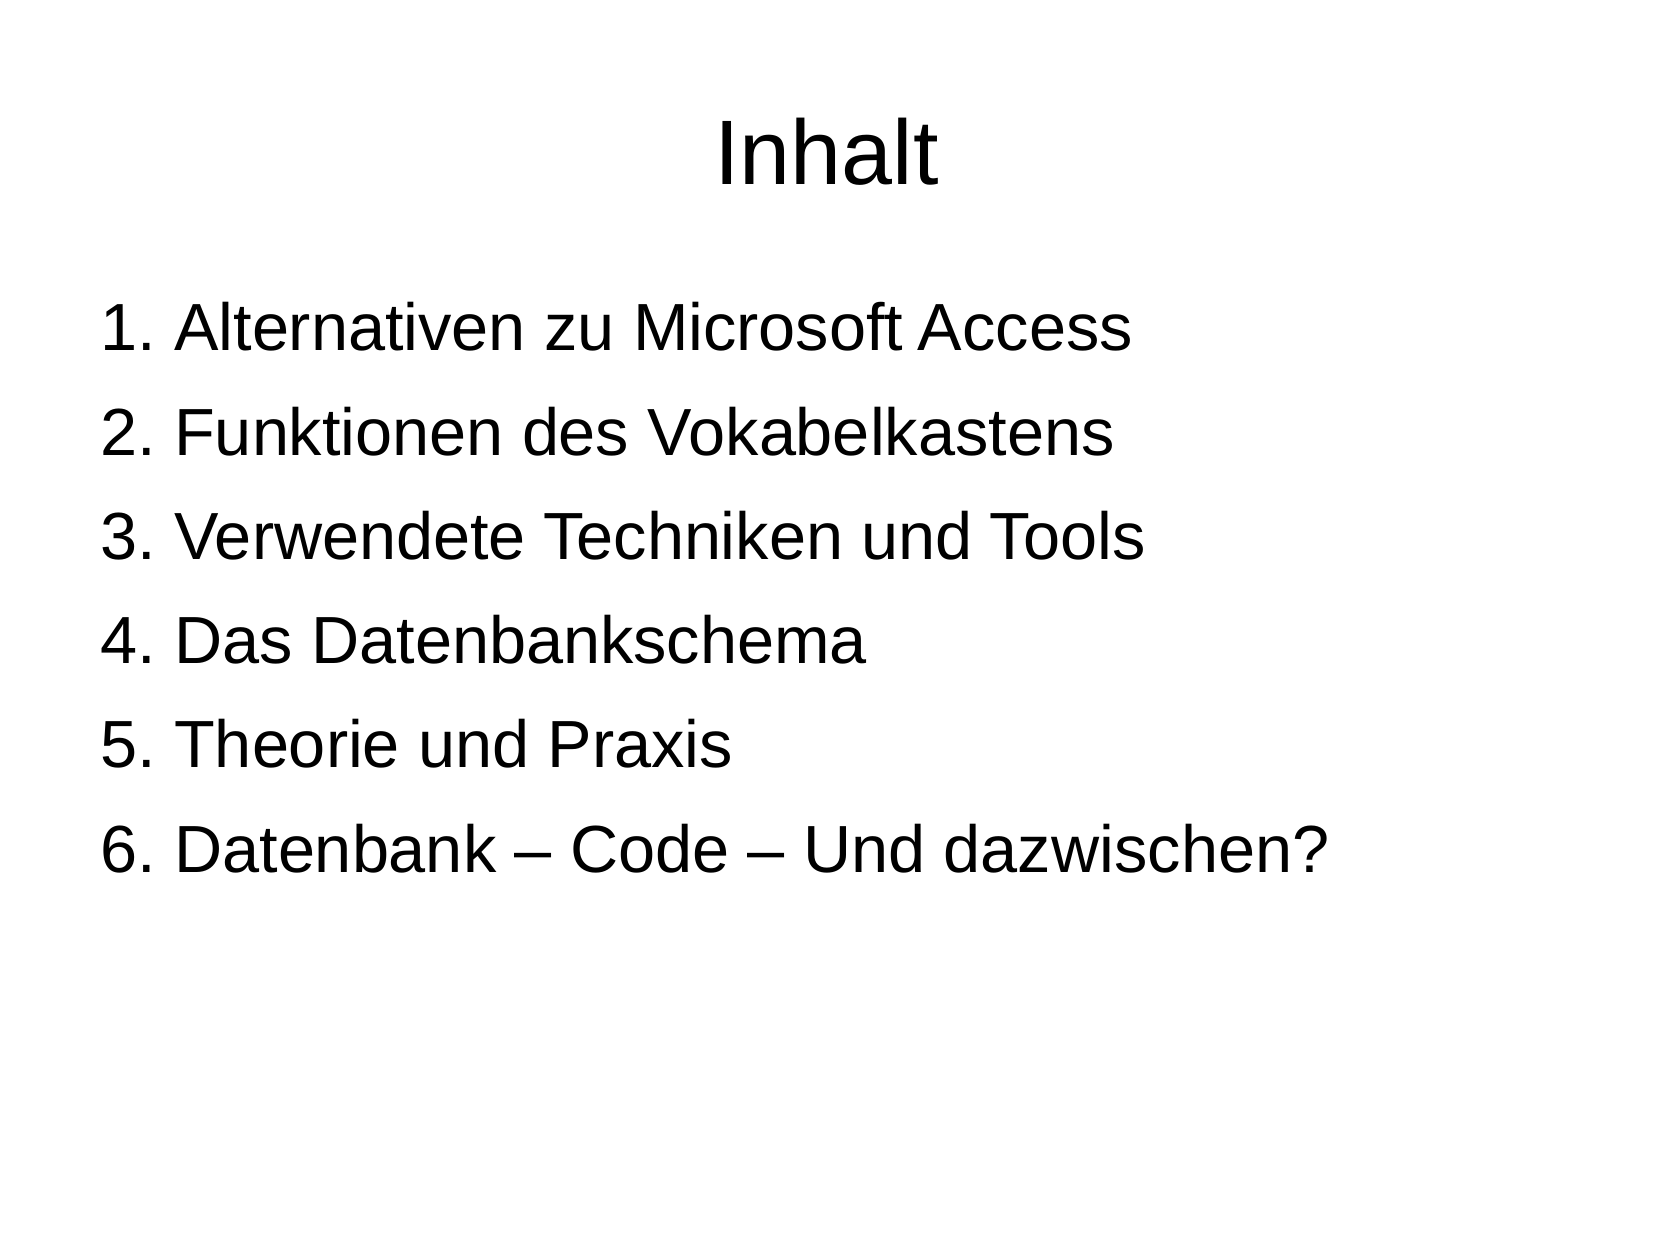

# Inhalt
 Alternativen zu Microsoft Access
 Funktionen des Vokabelkastens
 Verwendete Techniken und Tools
 Das Datenbankschema
 Theorie und Praxis
 Datenbank – Code – Und dazwischen?